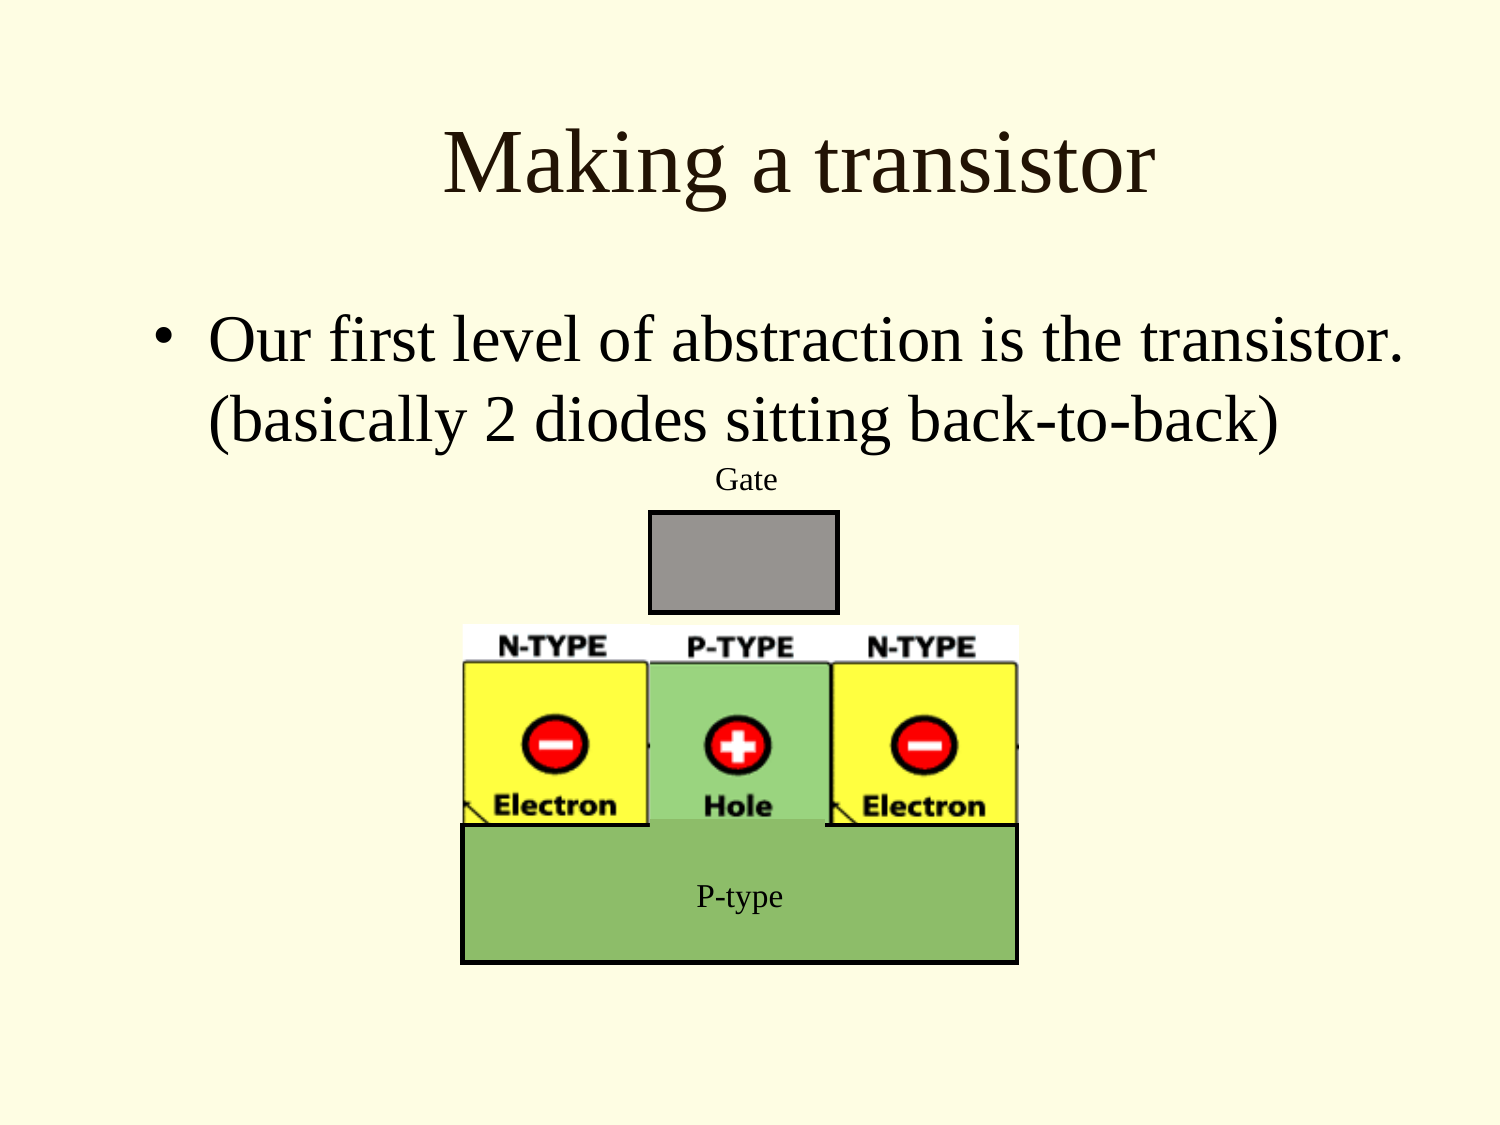

# Making a transistor
Our first level of abstraction is the transistor. (basically 2 diodes sitting back-to-back)‏
Gate
P-type